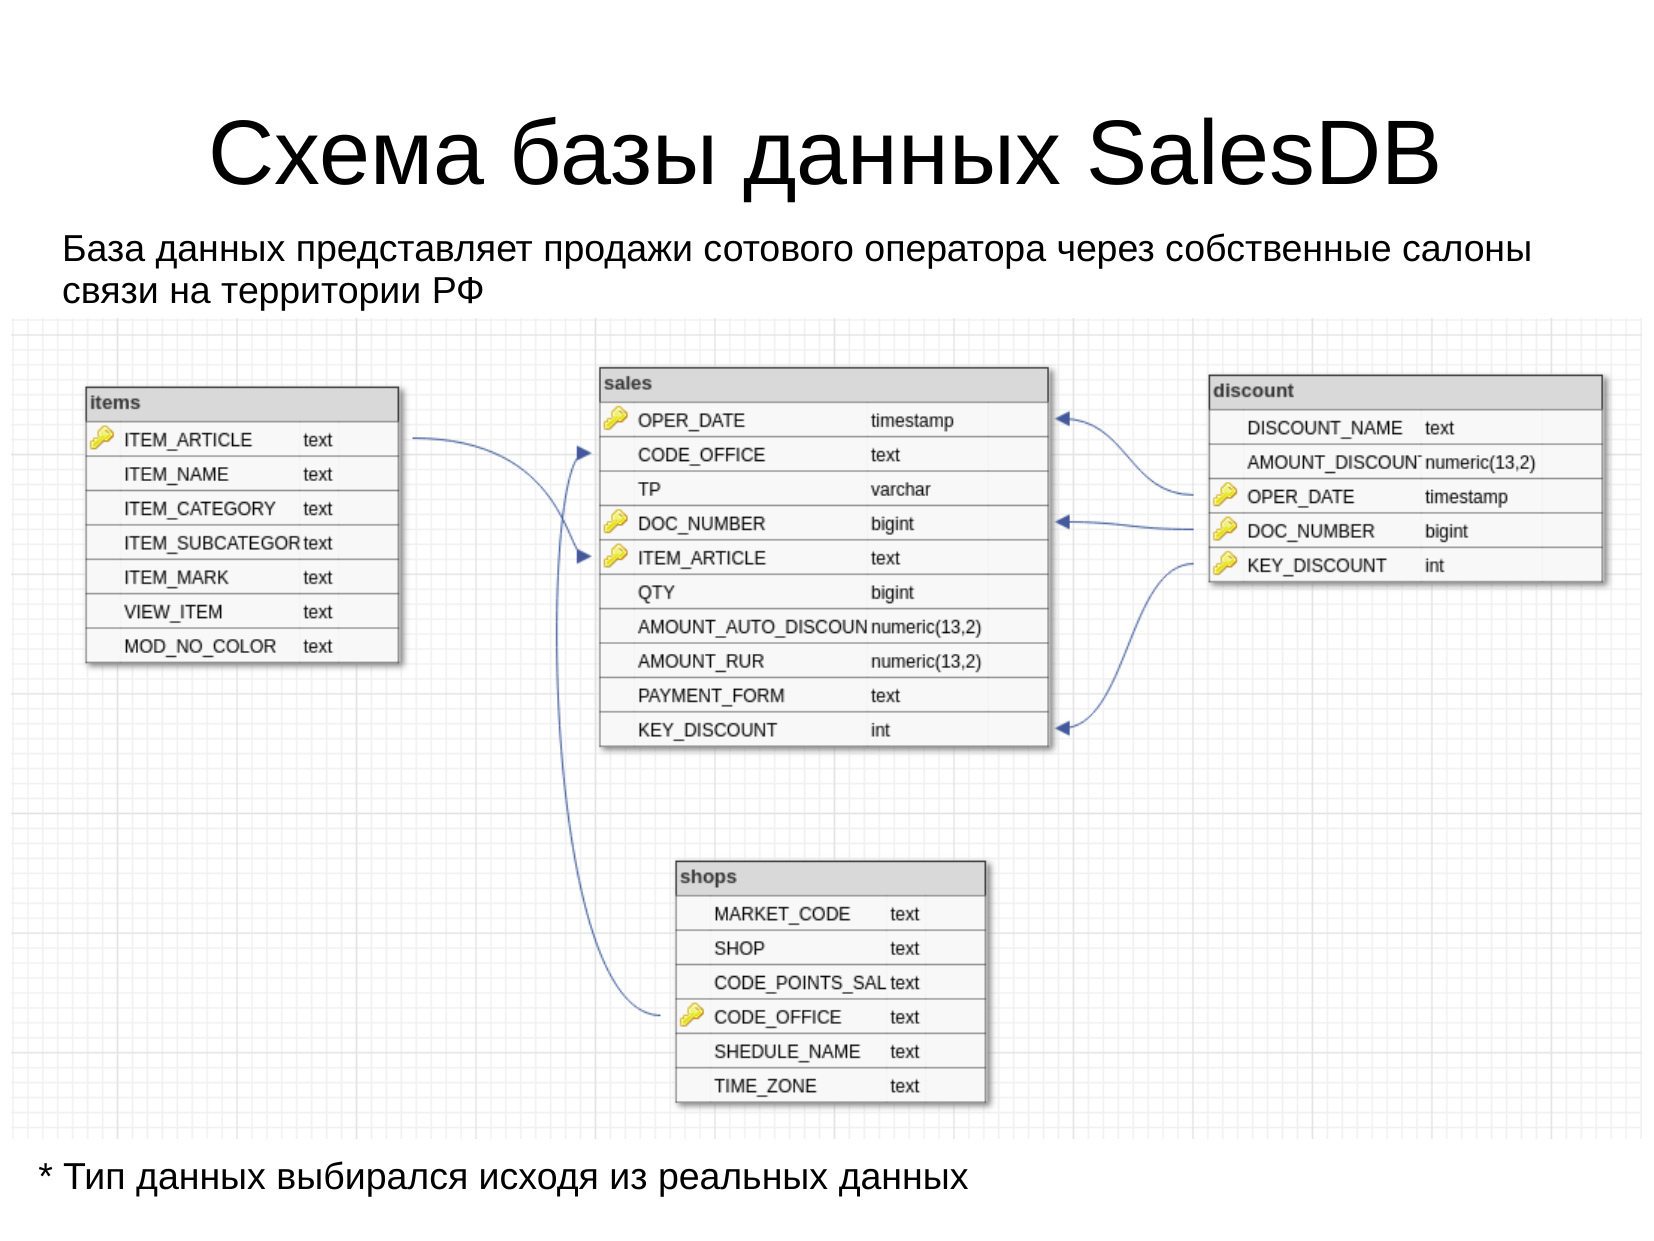

# Схема базы данных SalesDB
База данных представляет продажи сотового оператора через собственные салоны связи на территории РФ
* Тип данных выбирался исходя из реальных данных